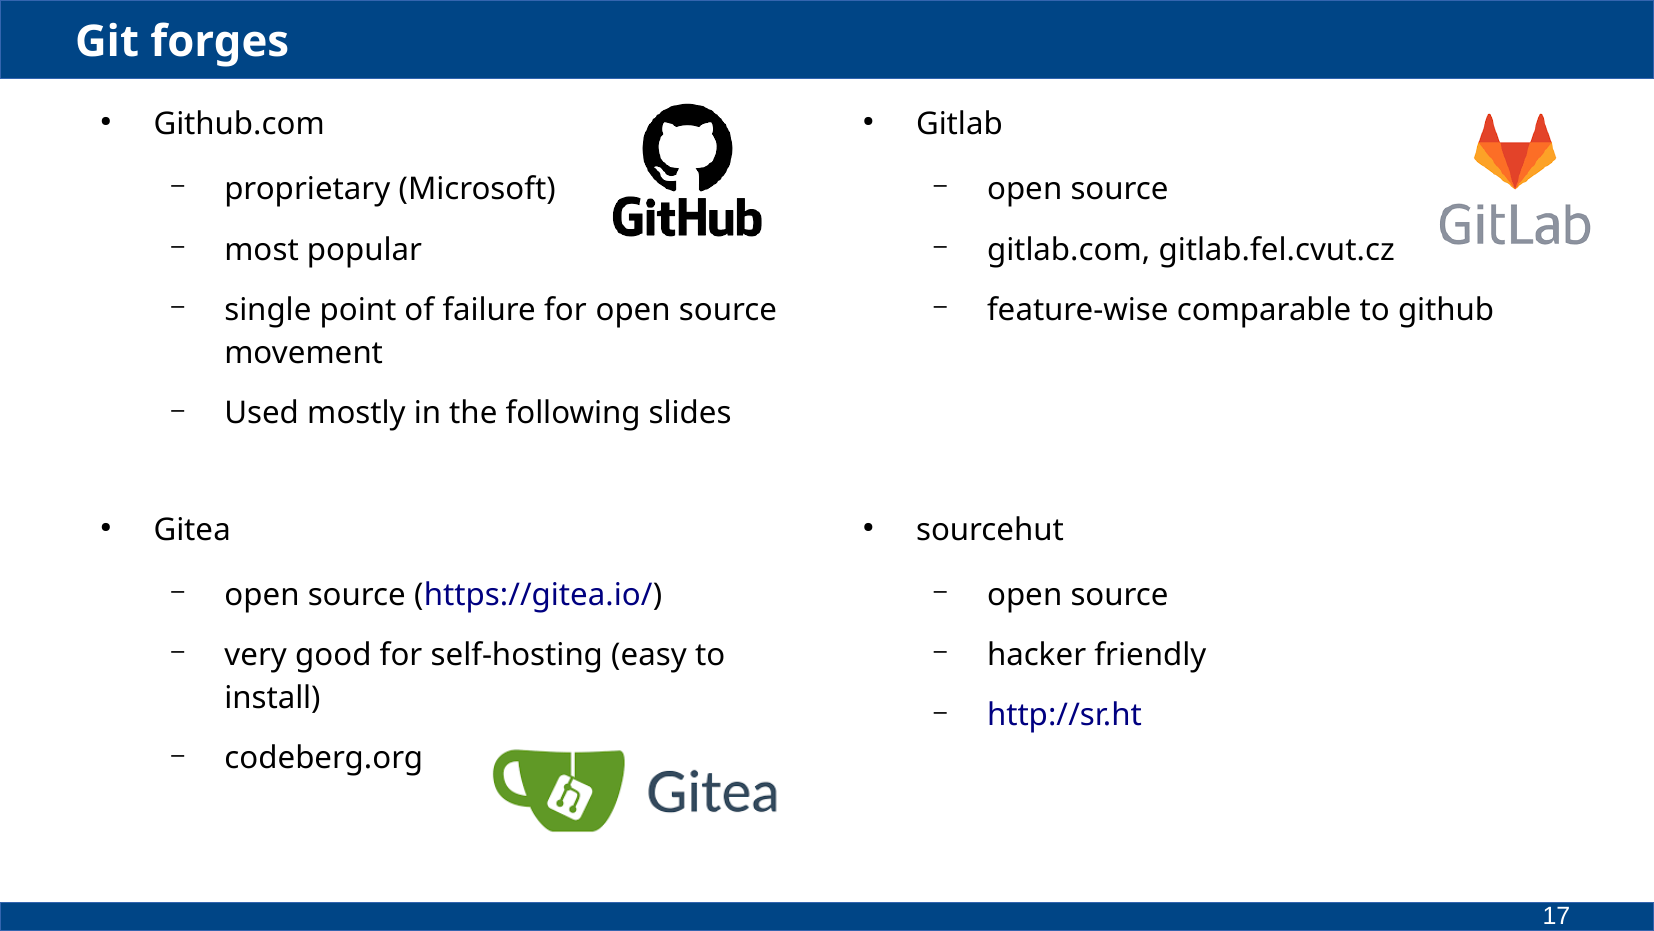

# Git forges
Github.com
proprietary (Microsoft)
most popular
single point of failure for open source movement
Used mostly in the following slides
Gitlab
open source
gitlab.com, gitlab.fel.cvut.cz
feature-wise comparable to github
Gitea
open source (https://gitea.io/)
very good for self-hosting (easy to install)
codeberg.org
sourcehut
open source
hacker friendly
http://sr.ht
17